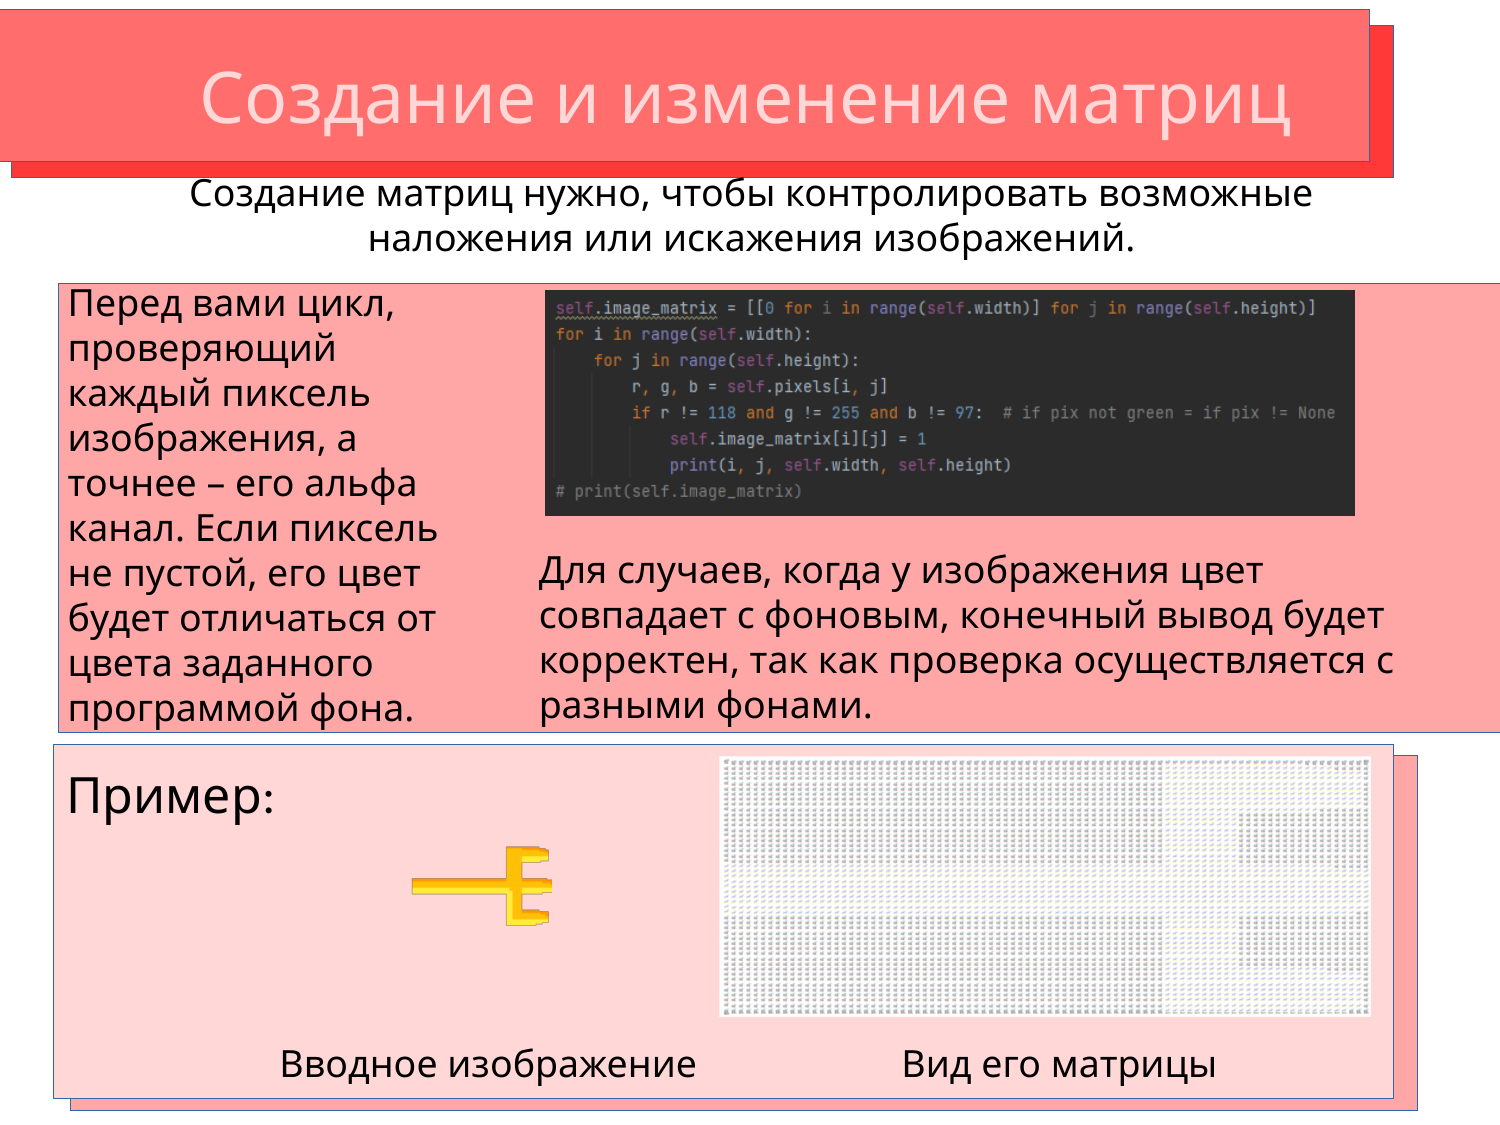

Создание и изменение матриц
Создание матриц нужно, чтобы контролировать возможные наложения или искажения изображений.
Перед вами цикл, проверяющий каждый пиксель изображения, а точнее – его альфа канал. Если пиксель не пустой, его цвет будет отличаться от цвета заданного программой фона.
Для случаев, когда у изображения цвет совпадает с фоновым, конечный вывод будет корректен, так как проверка осуществляется с разными фонами.
Пример:
Вводное изображение
Вид его матрицы